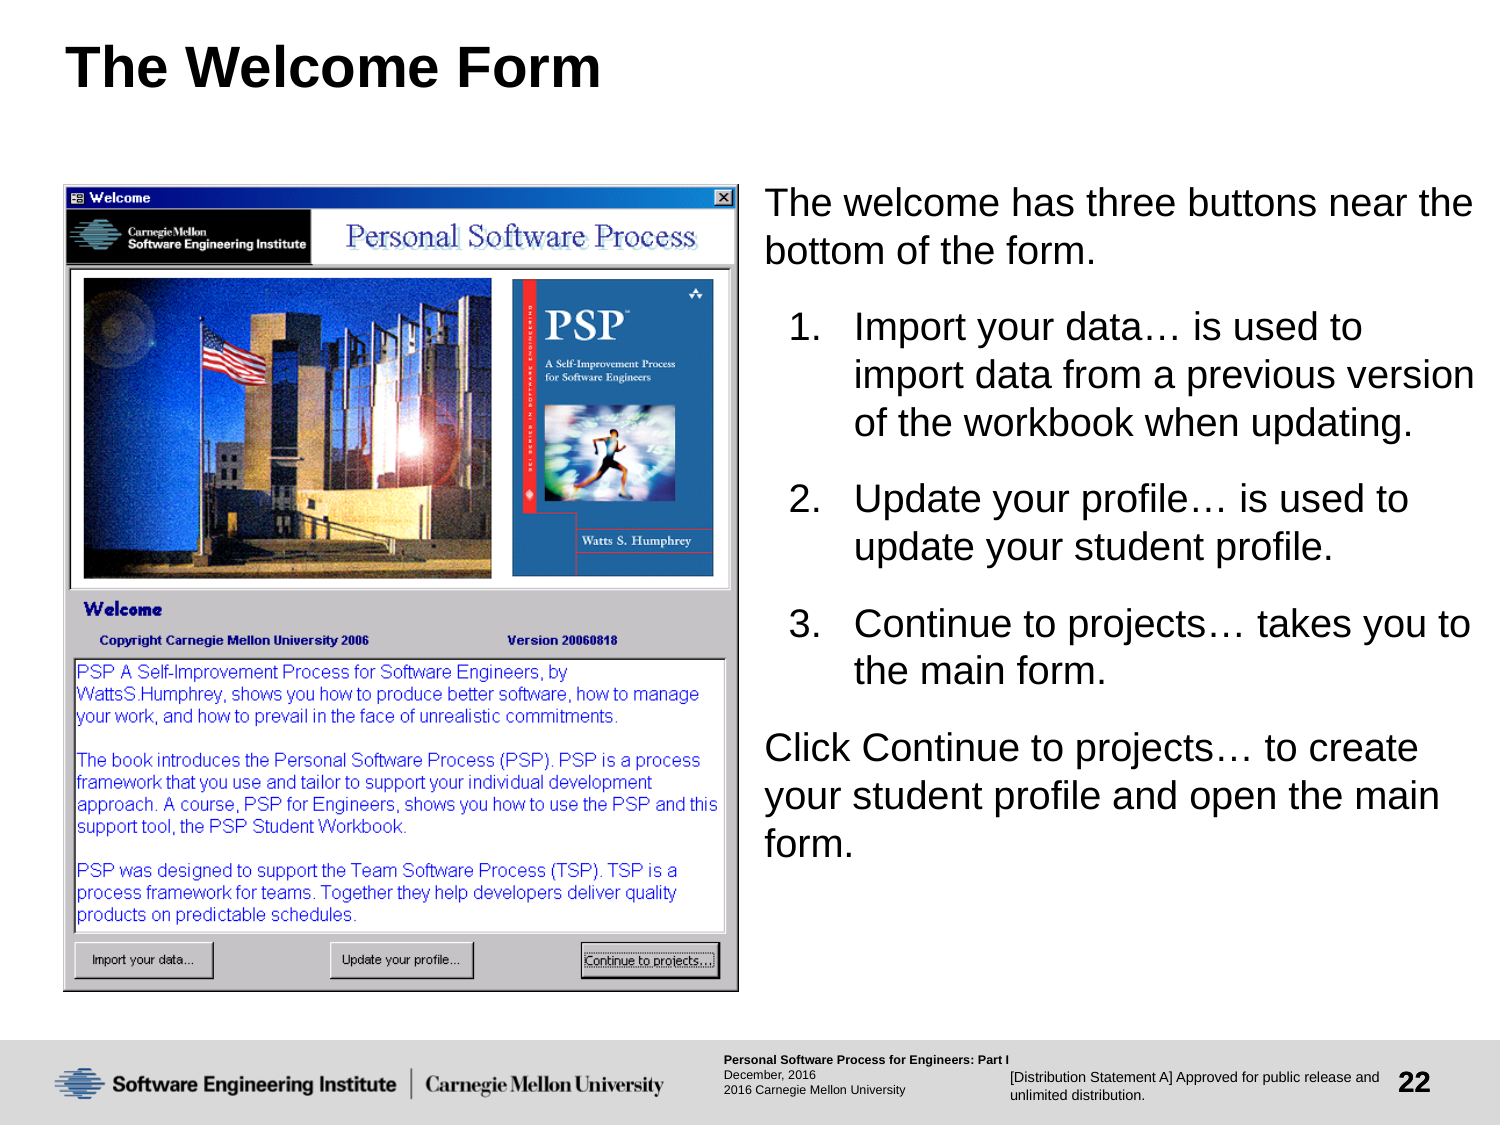

# The Welcome Form
The welcome has three buttons near the bottom of the form.
Import your data… is used to import data from a previous version of the workbook when updating.
Update your profile… is used to update your student profile.
Continue to projects… takes you to the main form.
Click Continue to projects… to create your student profile and open the main form.